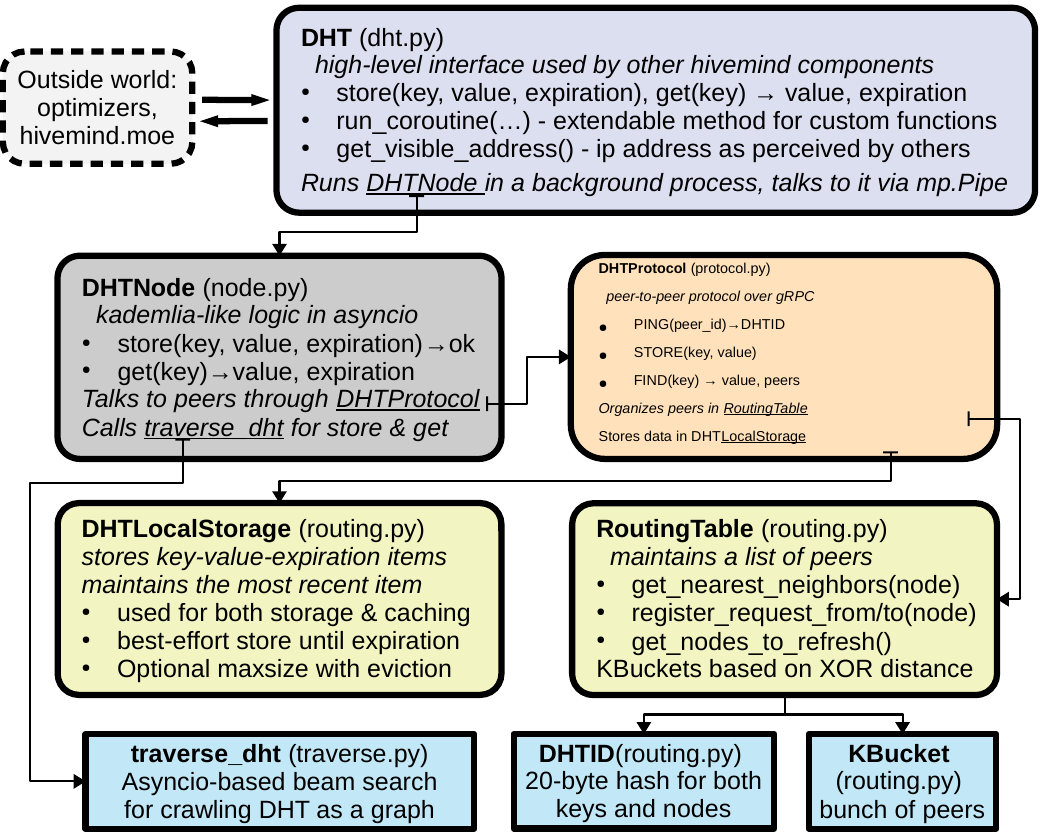

DHT (dht.py)
 high-level interface used by other hivemind components
store(key, value, expiration), get(key) → value, expiration
run_coroutine(…) - extendable method for custom functions
get_visible_address() - ip address as perceived by others
Runs DHTNode in a background process, talks to it via mp.Pipe
Outside world:
optimizers,
hivemind.moe
DHTProtocol (protocol.py)
 peer-to-peer protocol over gRPC
PING(peer_id)→DHTID
STORE(key, value)
FIND(key) → value, peers
Organizes peers in RoutingTable
Stores data in DHTLocalStorage
DHTNode (node.py)
 kademlia-like logic in asyncio
store(key, value, expiration)→ok
get(key)→value, expiration
Talks to peers through DHTProtocol
Calls traverse_dht for store & get
DHTLocalStorage (routing.py)
stores key-value-expiration items
maintains the most recent item
used for both storage & caching
best-effort store until expiration
Optional maxsize with eviction
RoutingTable (routing.py)
 maintains a list of peers
get_nearest_neighbors(node)
register_request_from/to(node)
get_nodes_to_refresh()
KBuckets based on XOR distance
traverse_dht (traverse.py)
Asyncio-based beam search
for crawling DHT as a graph
DHTID(routing.py)
20-byte hash for both
keys and nodes
KBucket
(routing.py)
bunch of peers